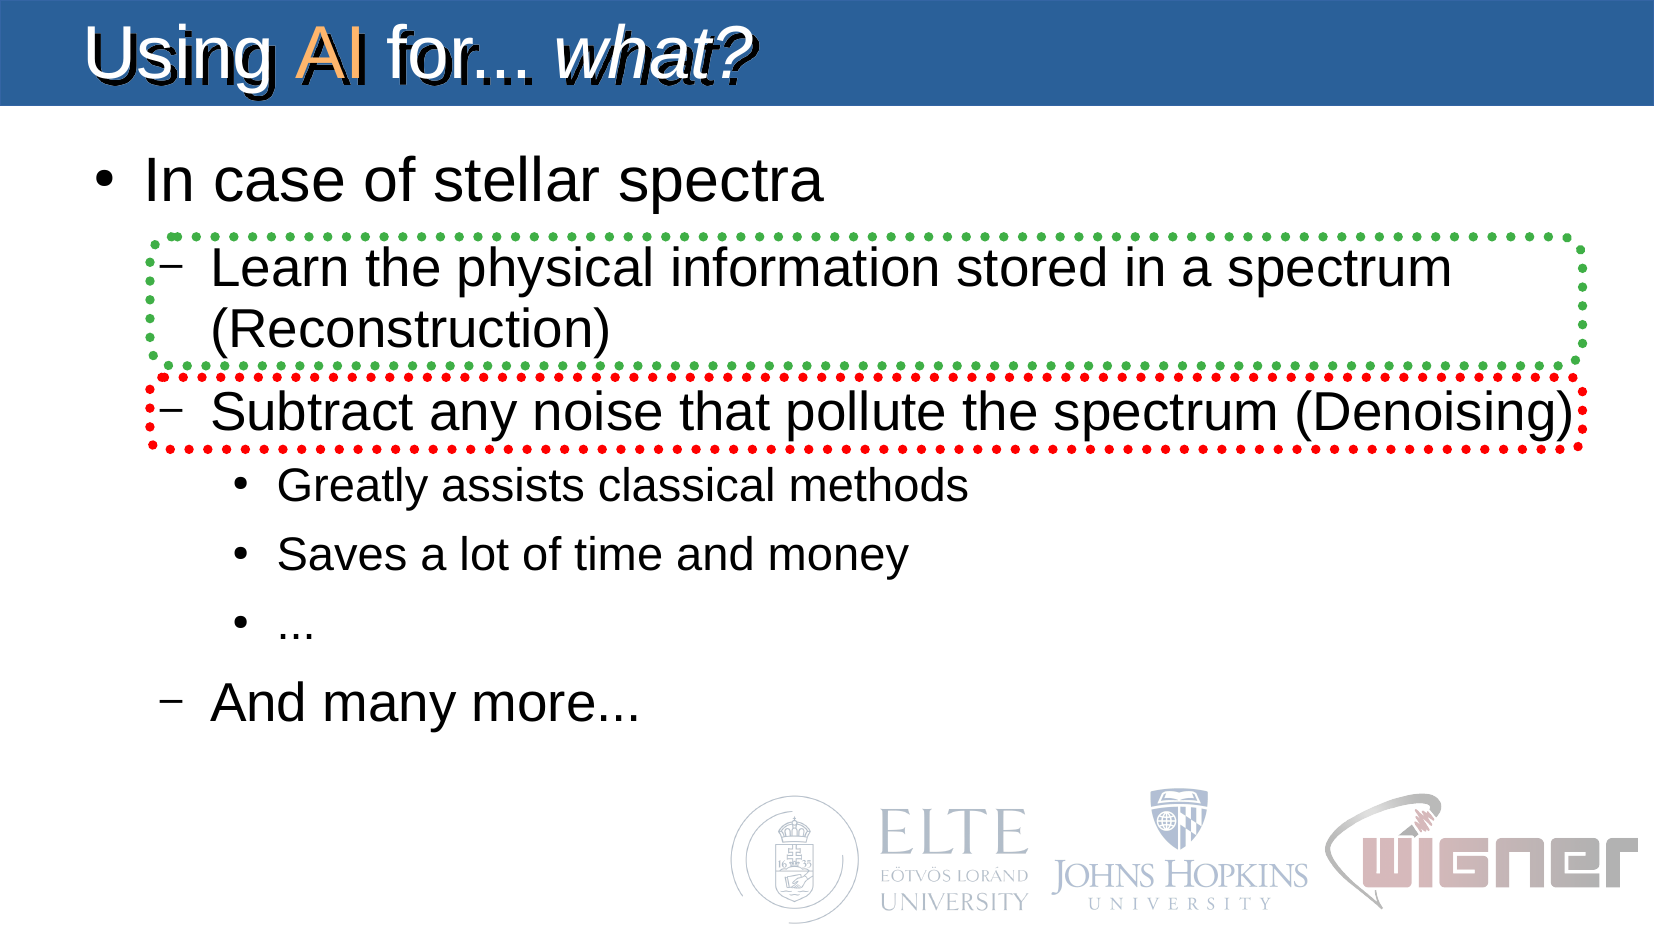

# Using AI for... what?
In case of stellar spectra
Learn the physical information stored in a spectrum (Reconstruction)
Subtract any noise that pollute the spectrum (Denoising)
Greatly assists classical methods
Saves a lot of time and money
...
And many more...